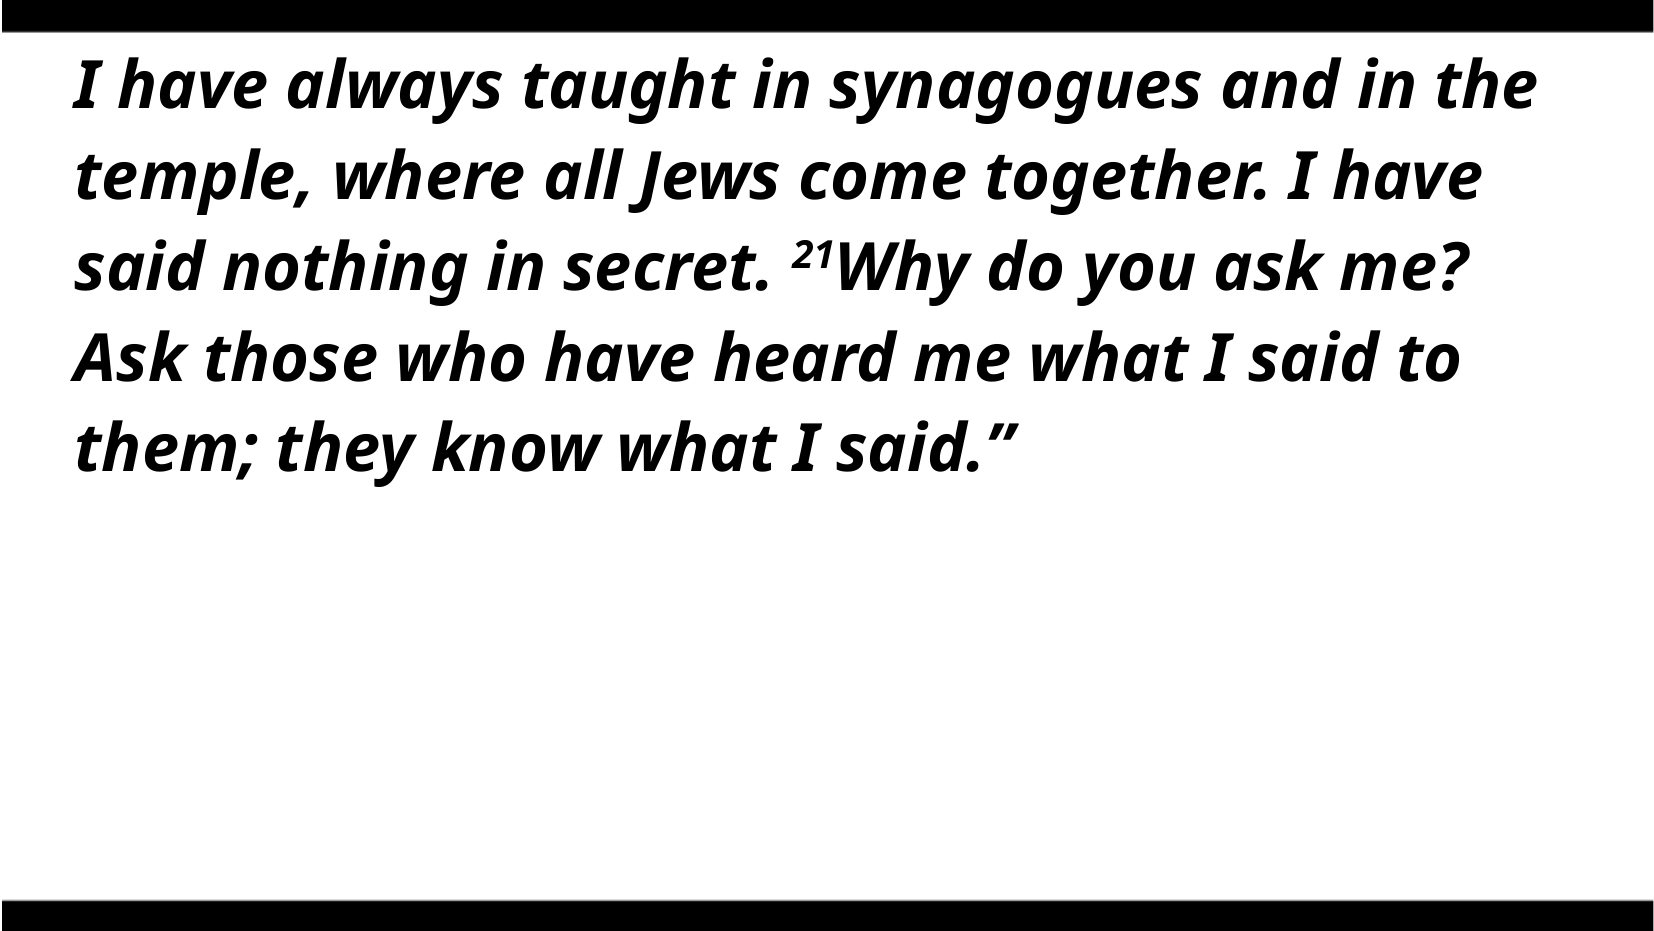

I have always taught in synagogues and in the temple, where all Jews come together. I have said nothing in secret. 21Why do you ask me? Ask those who have heard me what I said to them; they know what I said.”